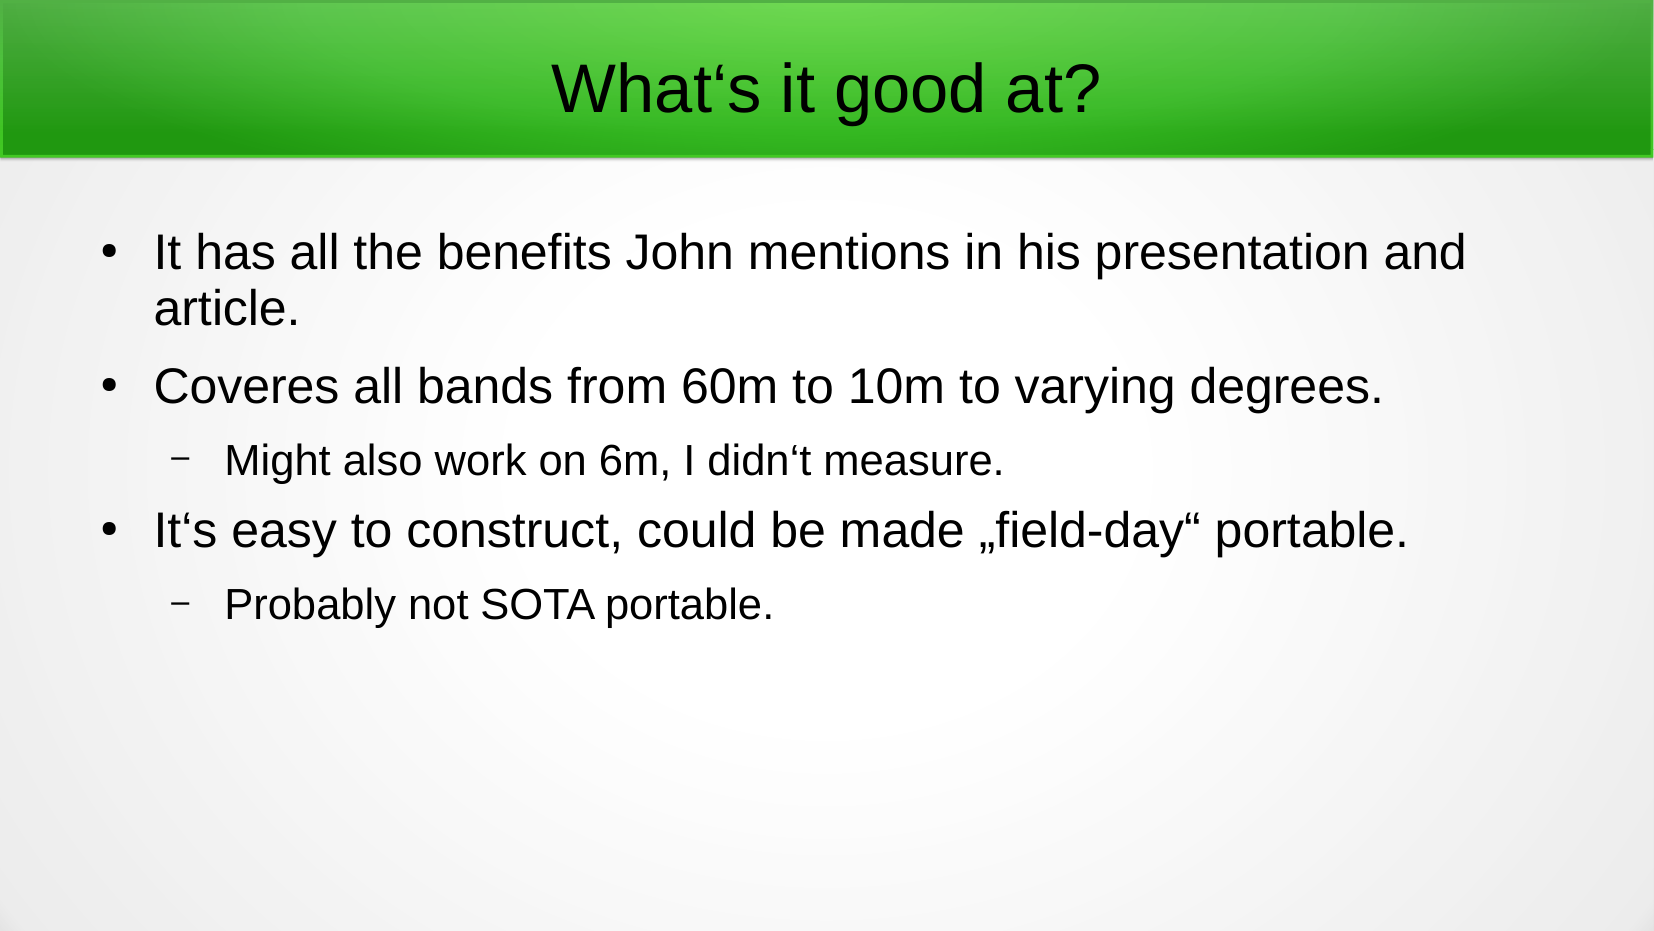

# What‘s it good at?
It has all the benefits John mentions in his presentation and article.
Coveres all bands from 60m to 10m to varying degrees.
Might also work on 6m, I didn‘t measure.
It‘s easy to construct, could be made „field-day“ portable.
Probably not SOTA portable.